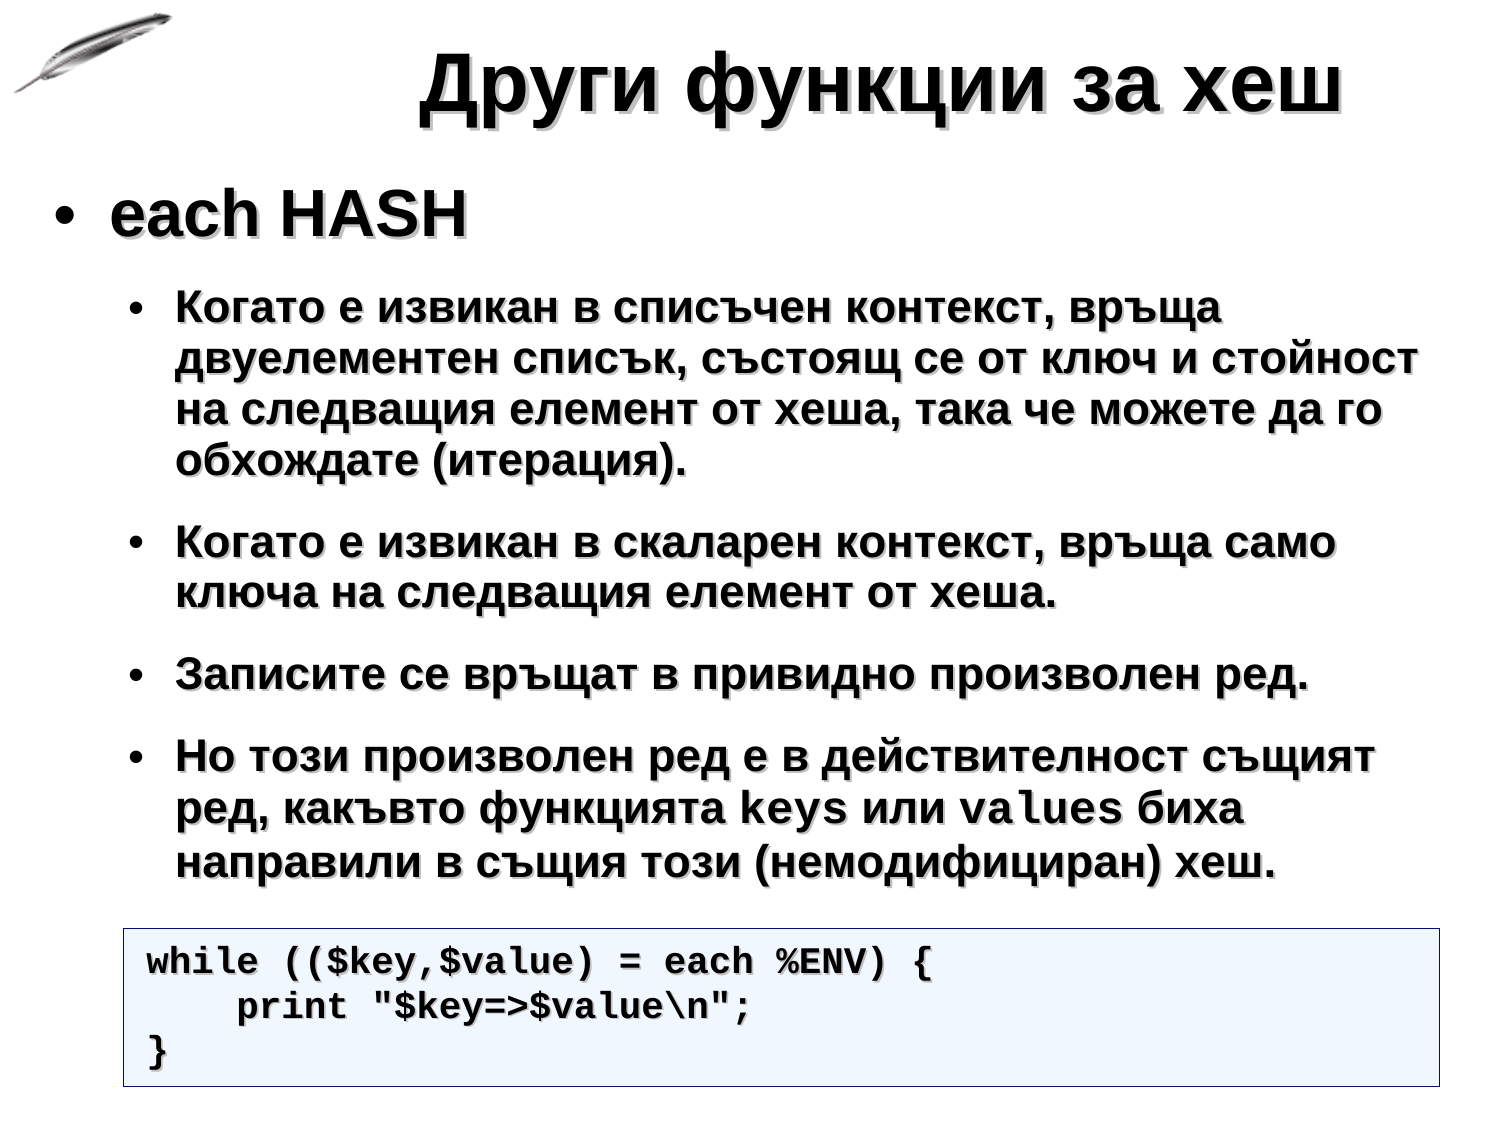

# Други функции за хеш
each HASH
Когато е извикан в списъчен контекст, връща двуелементен списък, състоящ се от ключ и стойност на следващия елемент от хеша, така че можете да го обхождате (итерация).
Когато е извикан в скаларен контекст, връща само ключа на следващия елемент от хеша.
Записите се връщат в привидно произволен ред.
Но този произволен ред е в действителност същият ред, какъвто функцията keys или values биха направили в същия този (немодифициран) хеш.
while (($key,$value) = each %ENV) {
 print "$key=>$value\n";
}